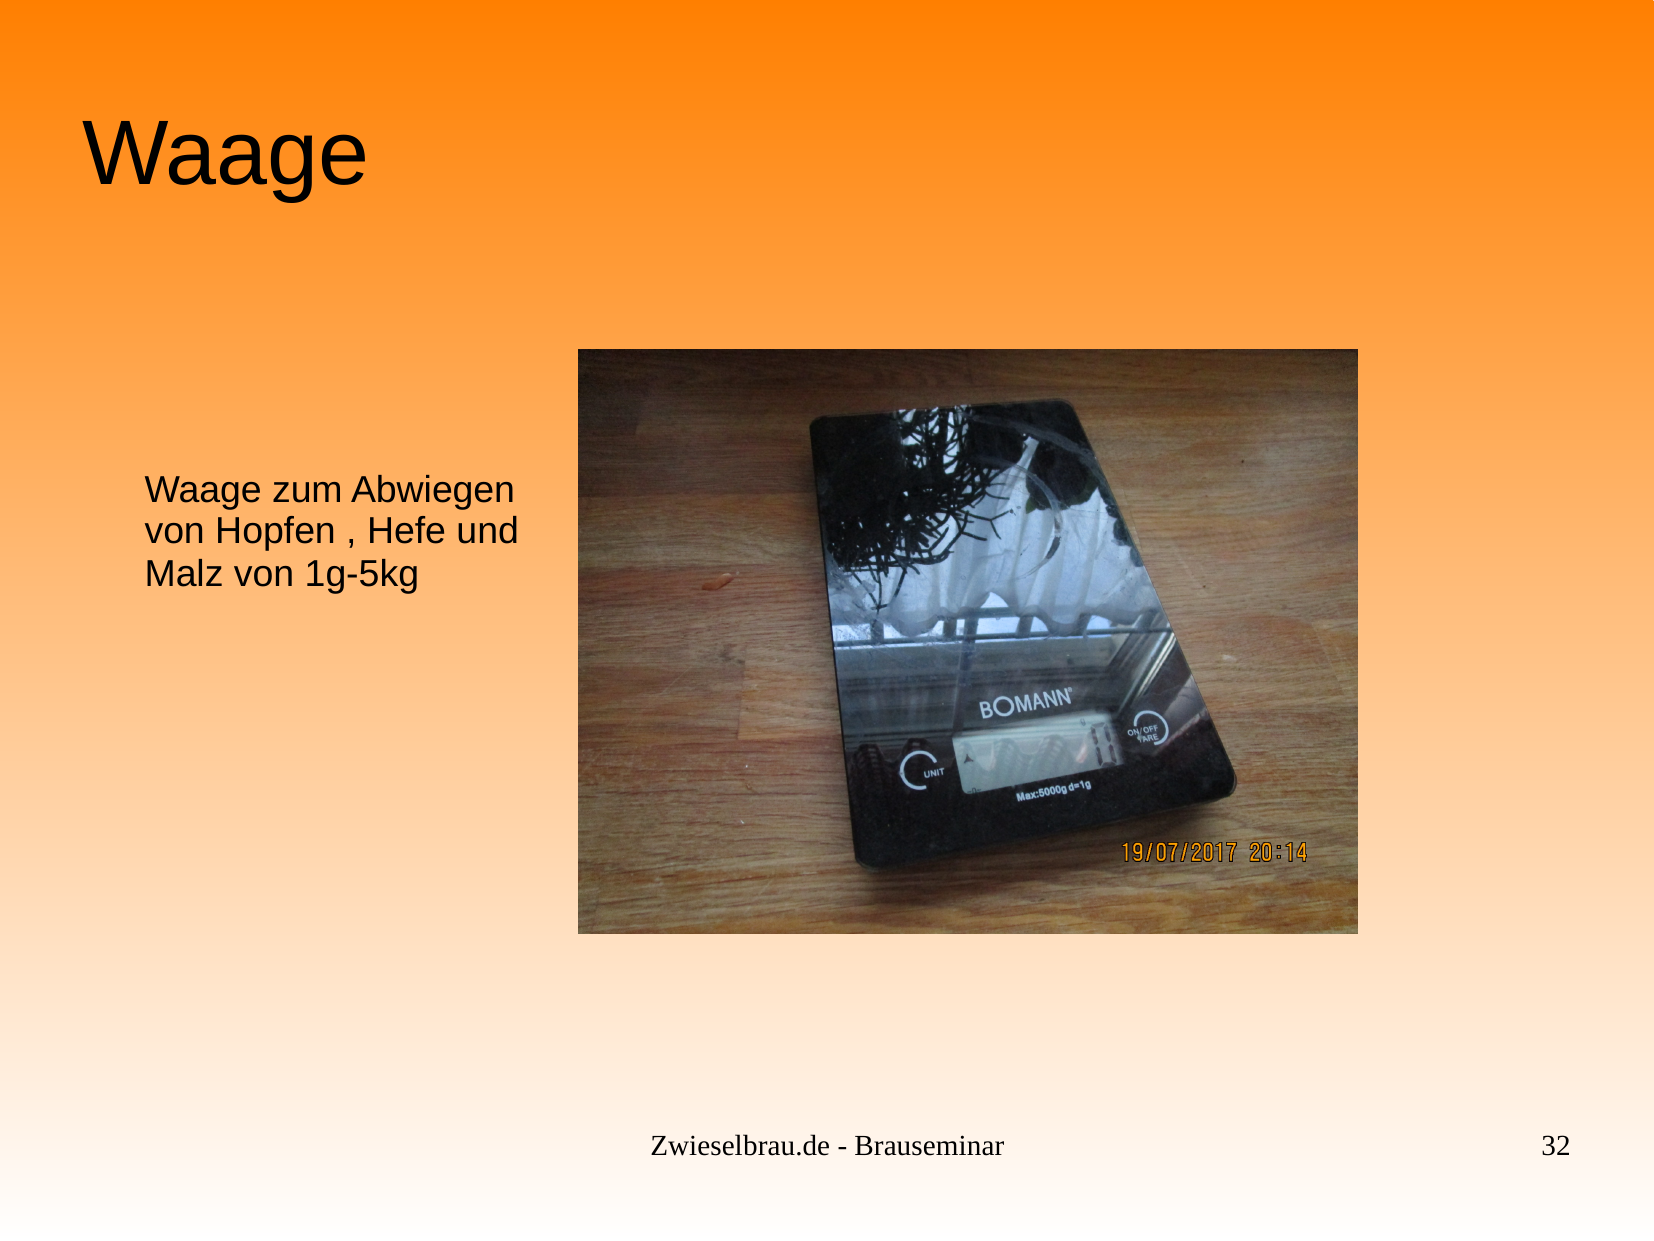

# Waage
Waage zum Abwiegen von Hopfen , Hefe und Malz von 1g-5kg
Zwieselbrau.de - Brauseminar
32